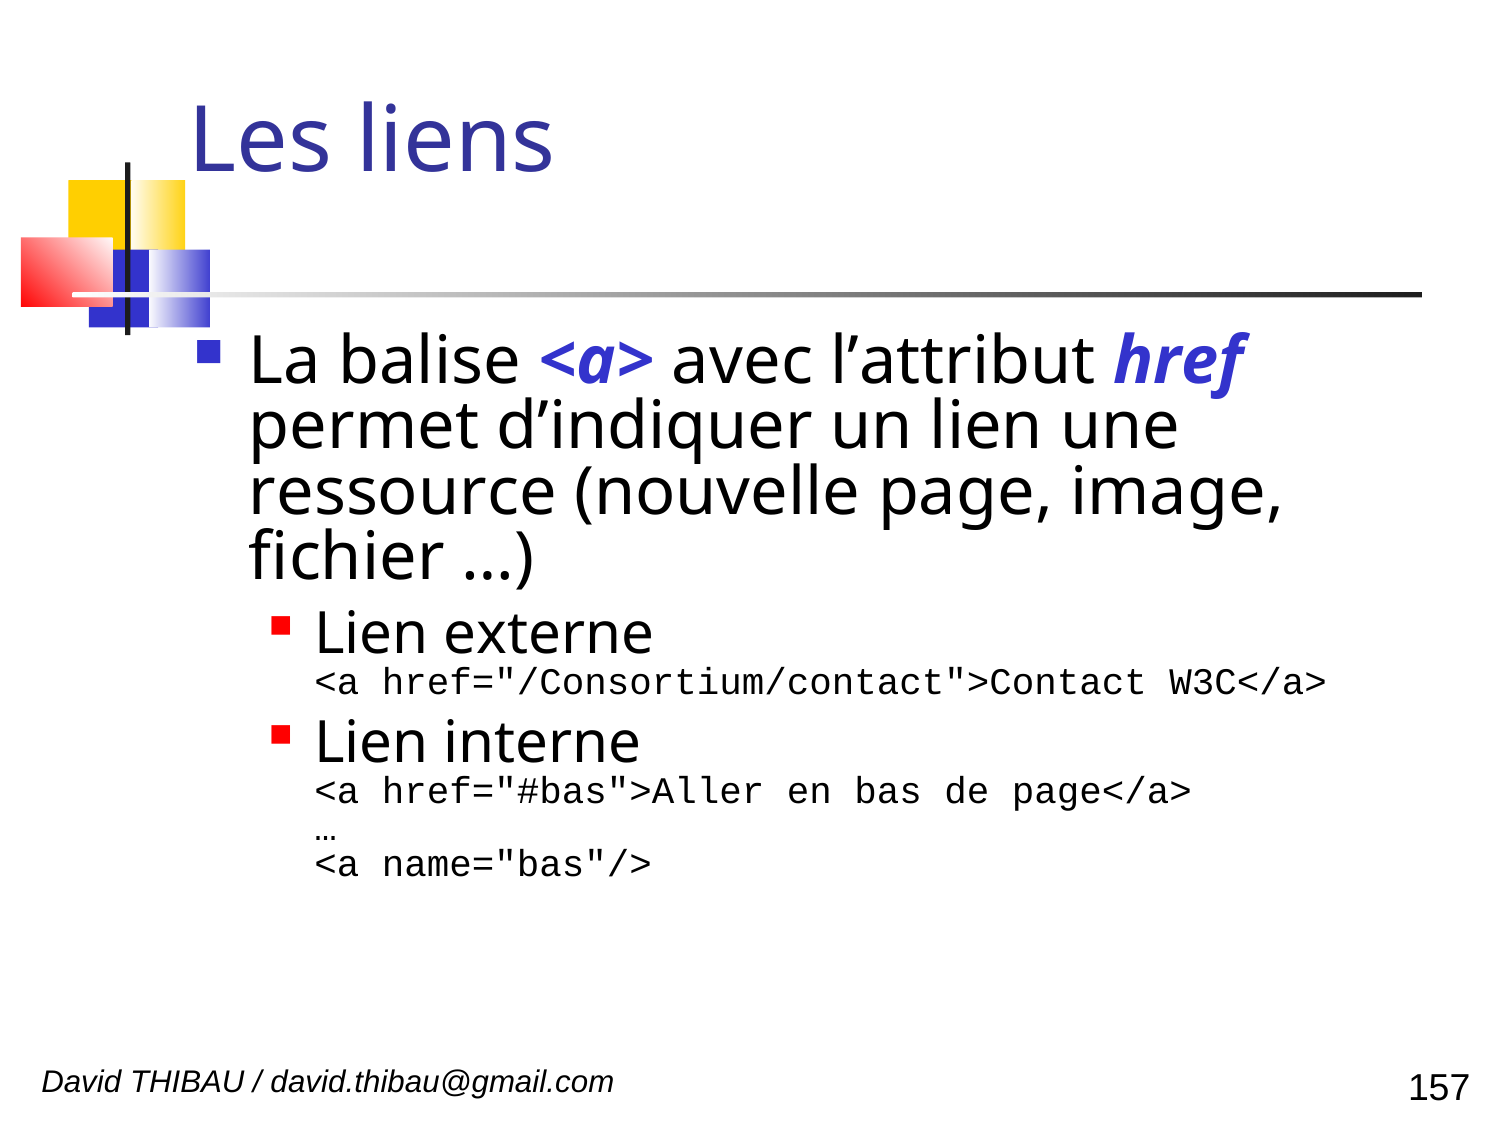

# Les liens
La balise <a> avec l’attribut href permet d’indiquer un lien une ressource (nouvelle page, image, fichier …)
Lien externe
<a href="/Consortium/contact">Contact W3C</a>
Lien interne
<a href="#bas">Aller en bas de page</a>
…
<a name="bas"/>